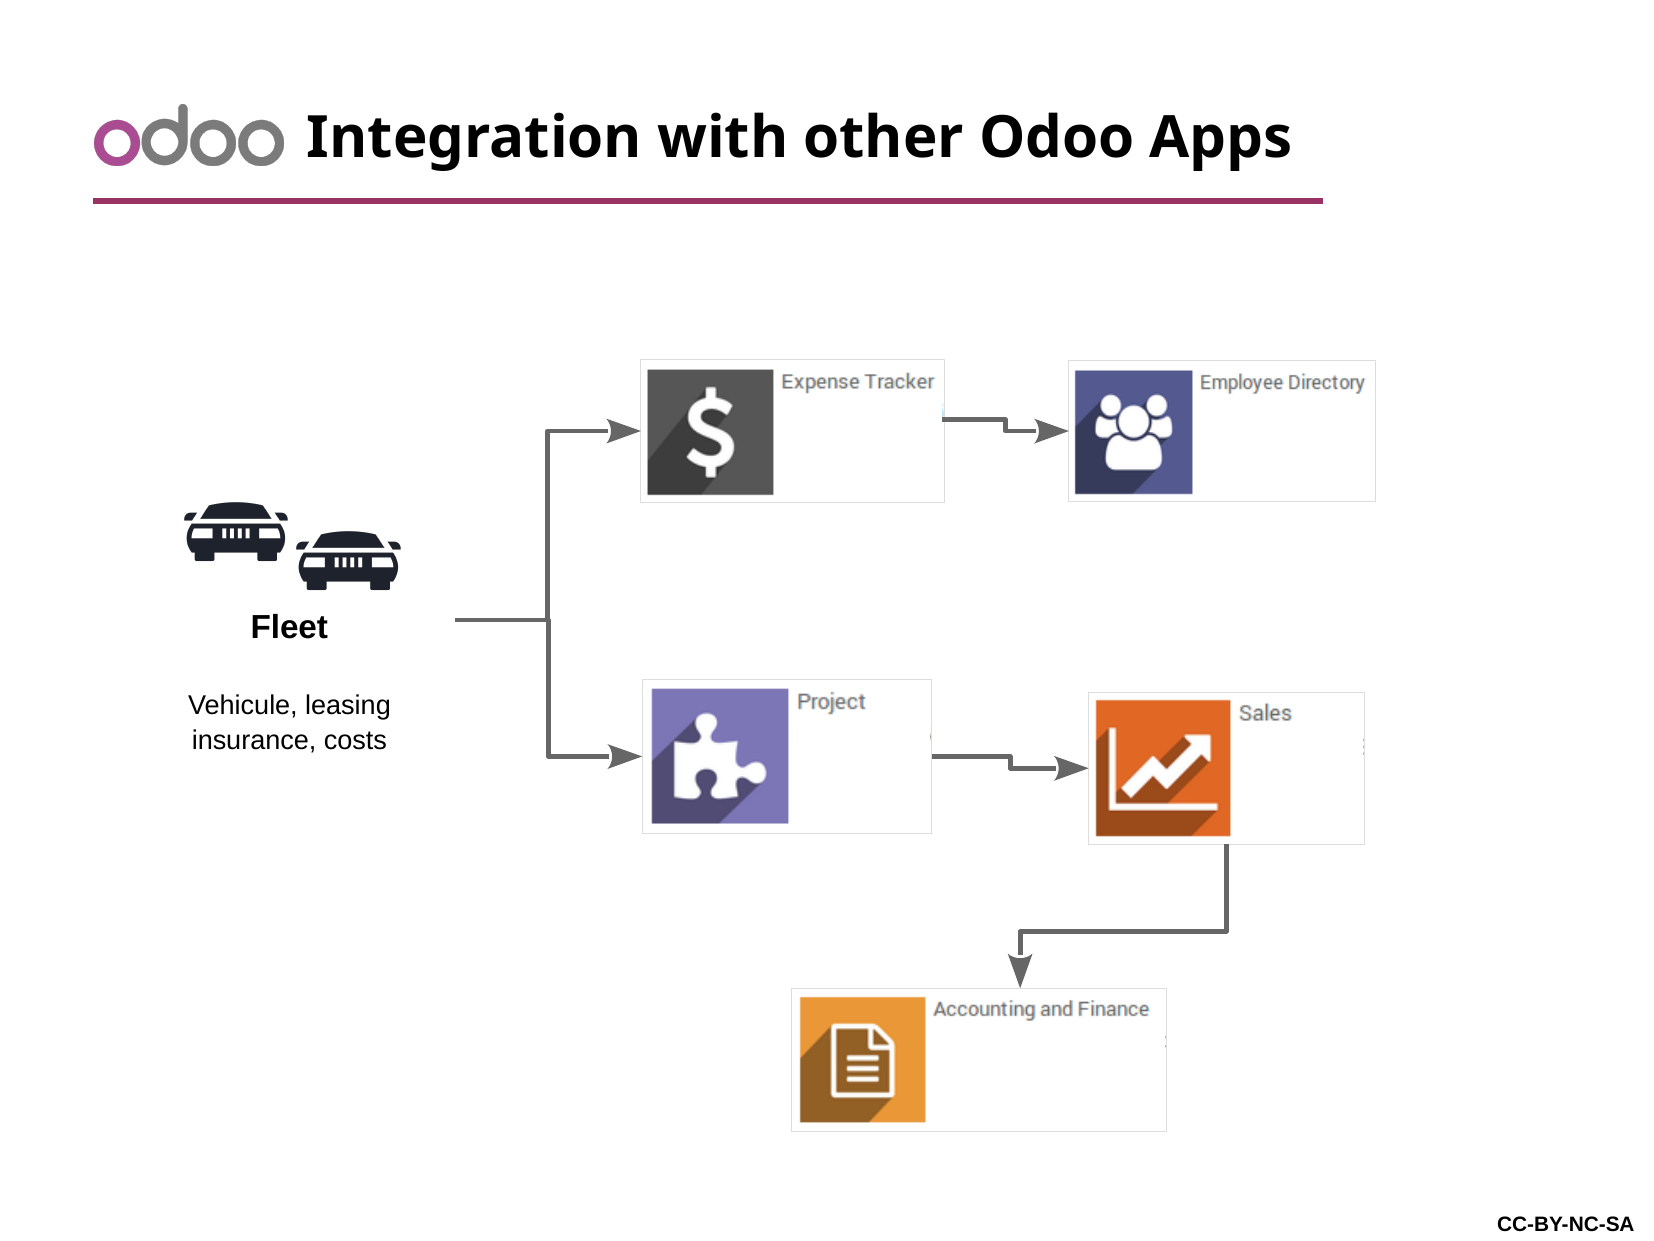

# Integration with other Odoo Apps
Fleet
Vehicule, leasing insurance, costs
CC-BY-NC-SA